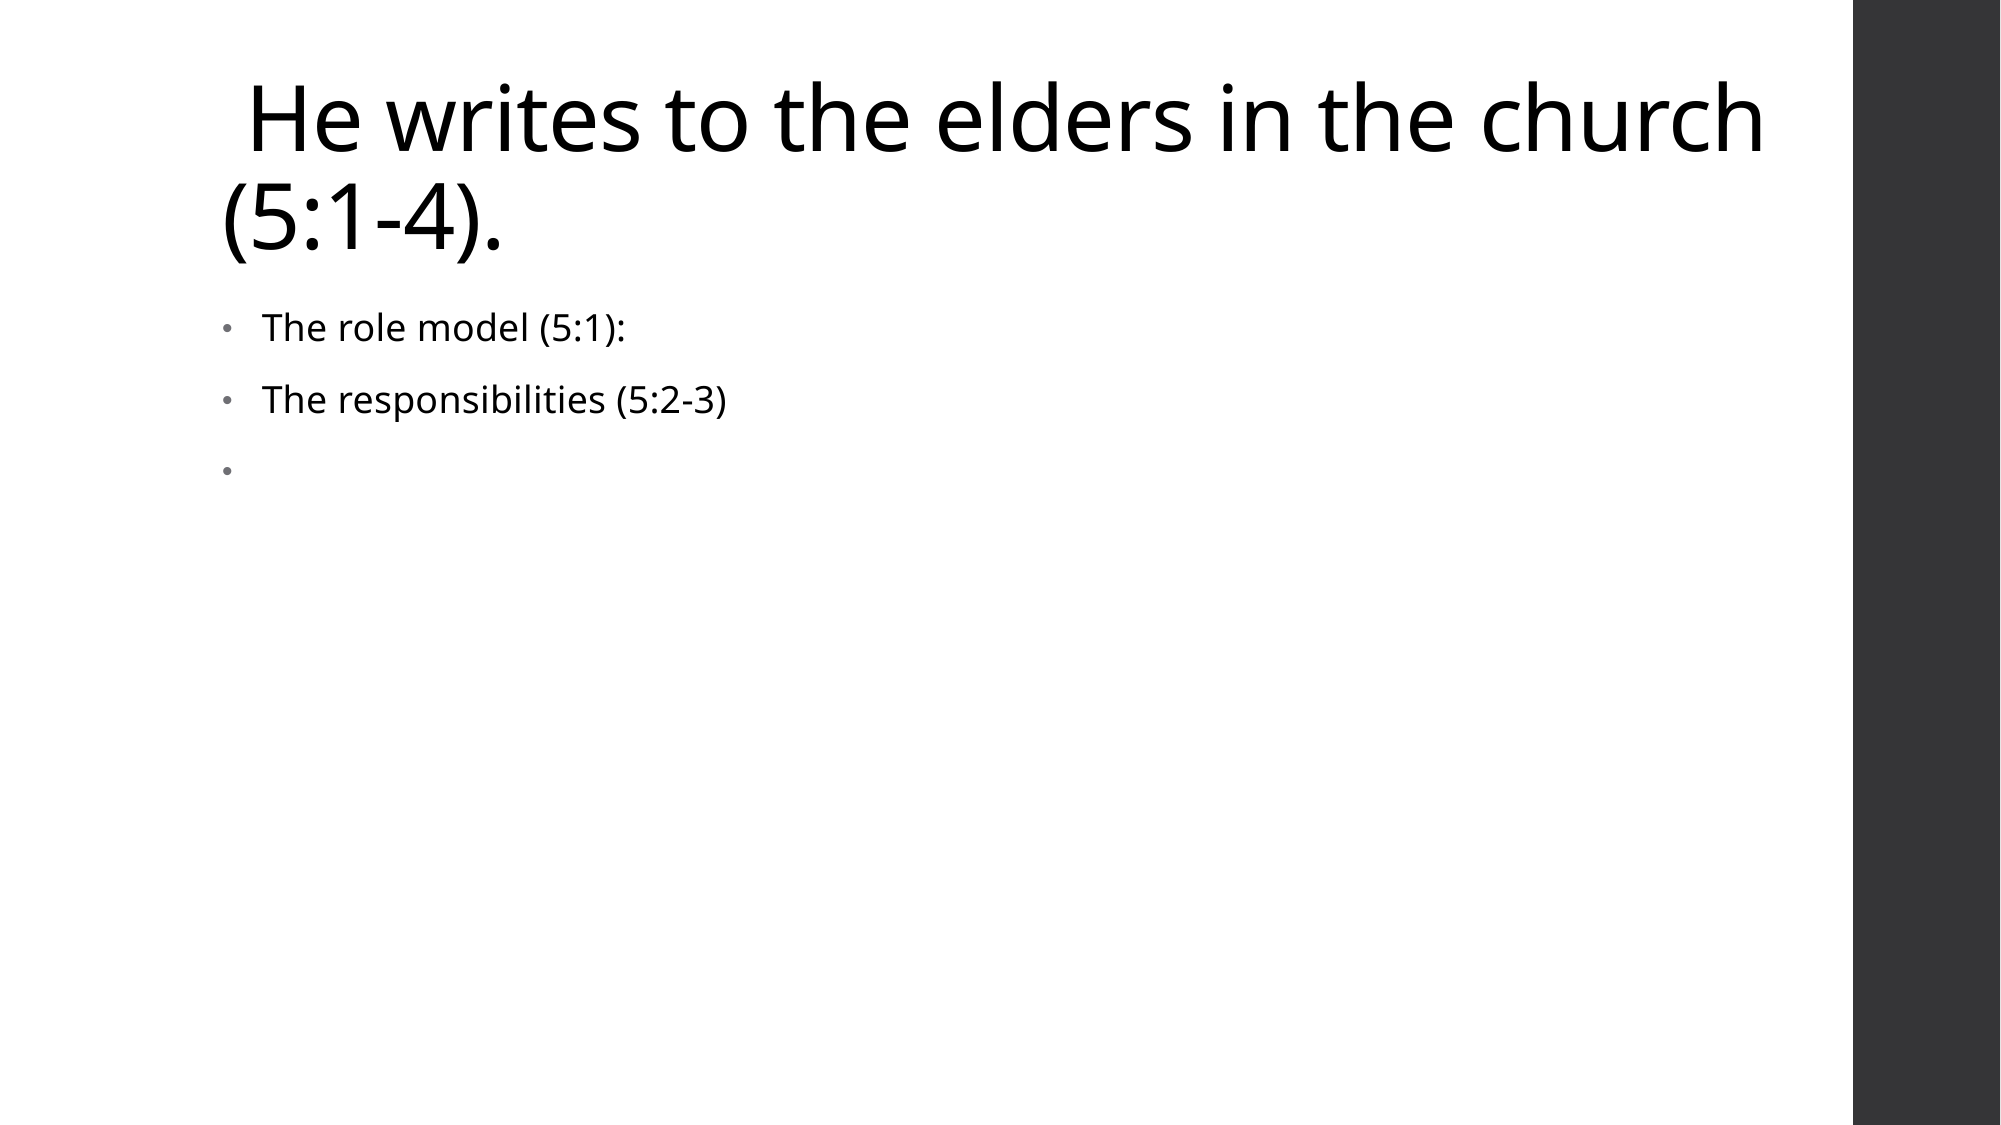

# He writes to the elders in the church (5:1-4).
 The role model (5:1):
 The responsibilities (5:2-3)